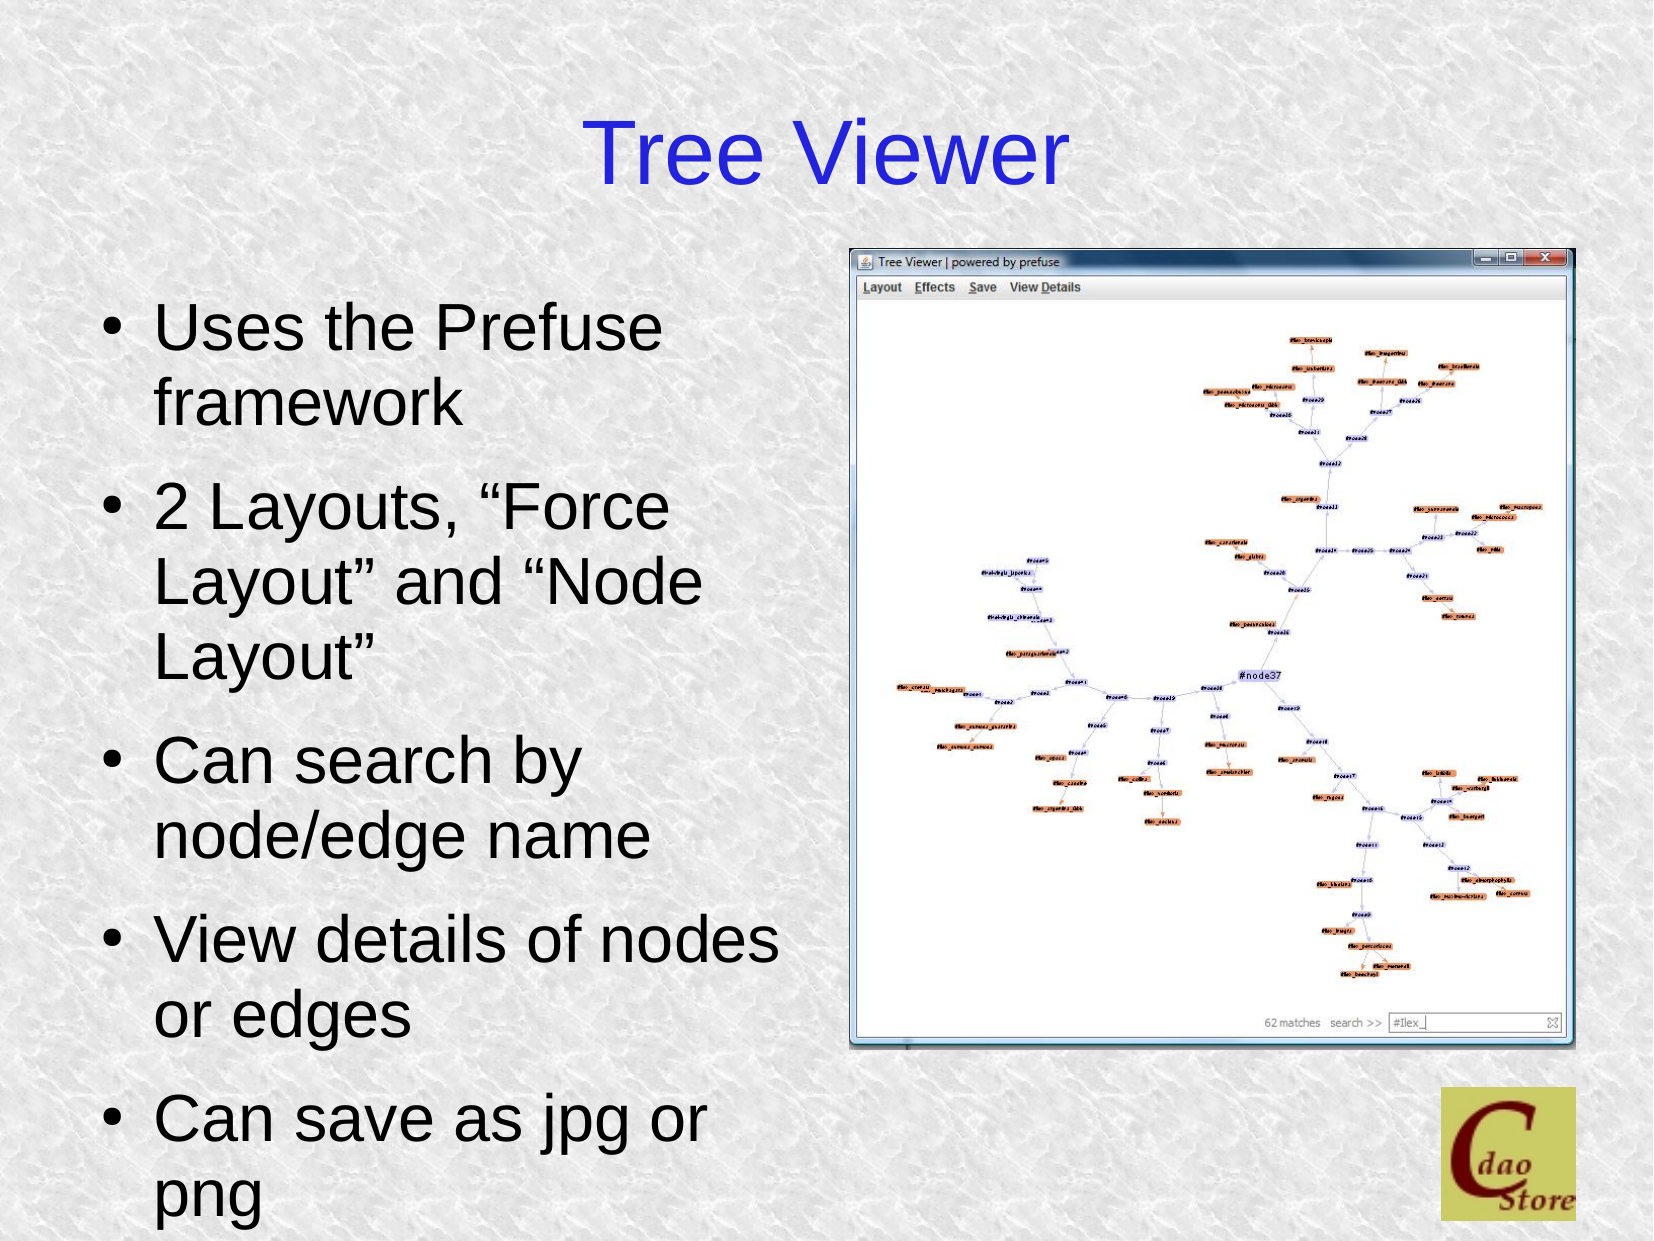

# Tree Viewer
Uses the Prefuse framework
2 Layouts, “Force Layout” and “Node Layout”
Can search by node/edge name
View details of nodes or edges
Can save as jpg or png